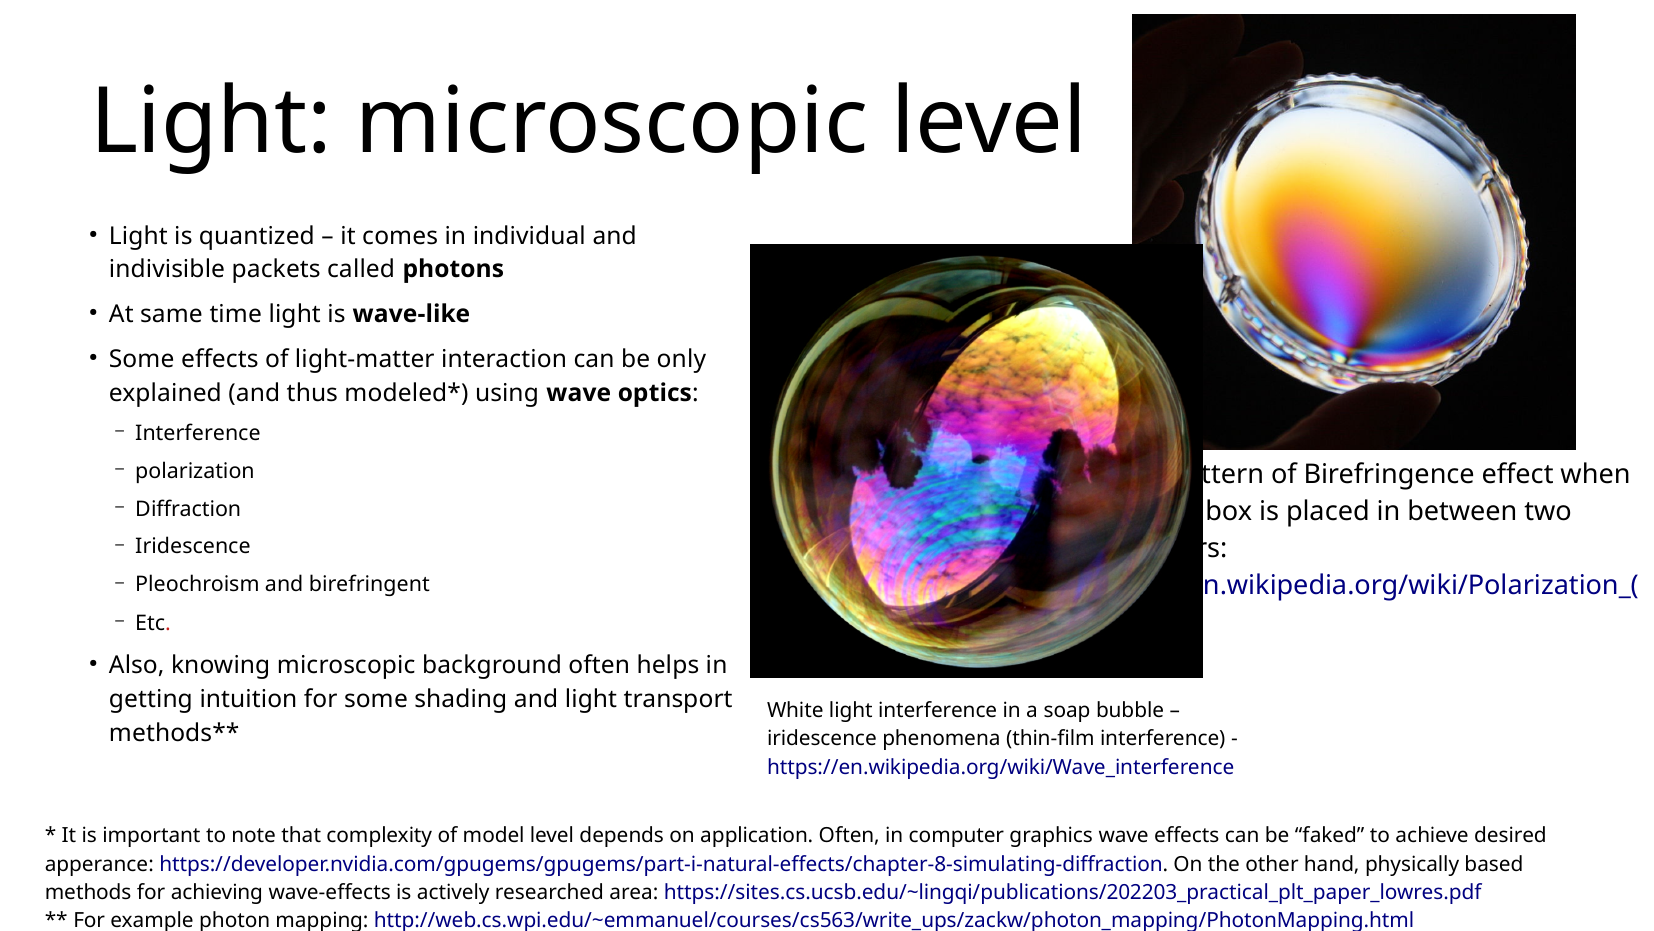

# Light: microscopic level
Light is quantized – it comes in individual and indivisible packets called photons
At same time light is wave-like
Some effects of light-matter interaction can be only explained (and thus modeled*) using wave optics:
Interference
polarization
Diffraction
Iridescence
Pleochroism and birefringent
Etc.
Also, knowing microscopic background often helps in getting intuition for some shading and light transport methods**
Color pattern of Birefringence effect when a plastic box is placed in between two polarizers: https://en.wikipedia.org/wiki/Polarization_(waves)
White light interference in a soap bubble – iridescence phenomena (thin-film interference) - https://en.wikipedia.org/wiki/Wave_interference
* It is important to note that complexity of model level depends on application. Often, in computer graphics wave effects can be “faked” to achieve desired apperance: https://developer.nvidia.com/gpugems/gpugems/part-i-natural-effects/chapter-8-simulating-diffraction. On the other hand, physically based methods for achieving wave-effects is actively researched area: https://sites.cs.ucsb.edu/~lingqi/publications/202203_practical_plt_paper_lowres.pdf
** For example photon mapping: http://web.cs.wpi.edu/~emmanuel/courses/cs563/write_ups/zackw/photon_mapping/PhotonMapping.html